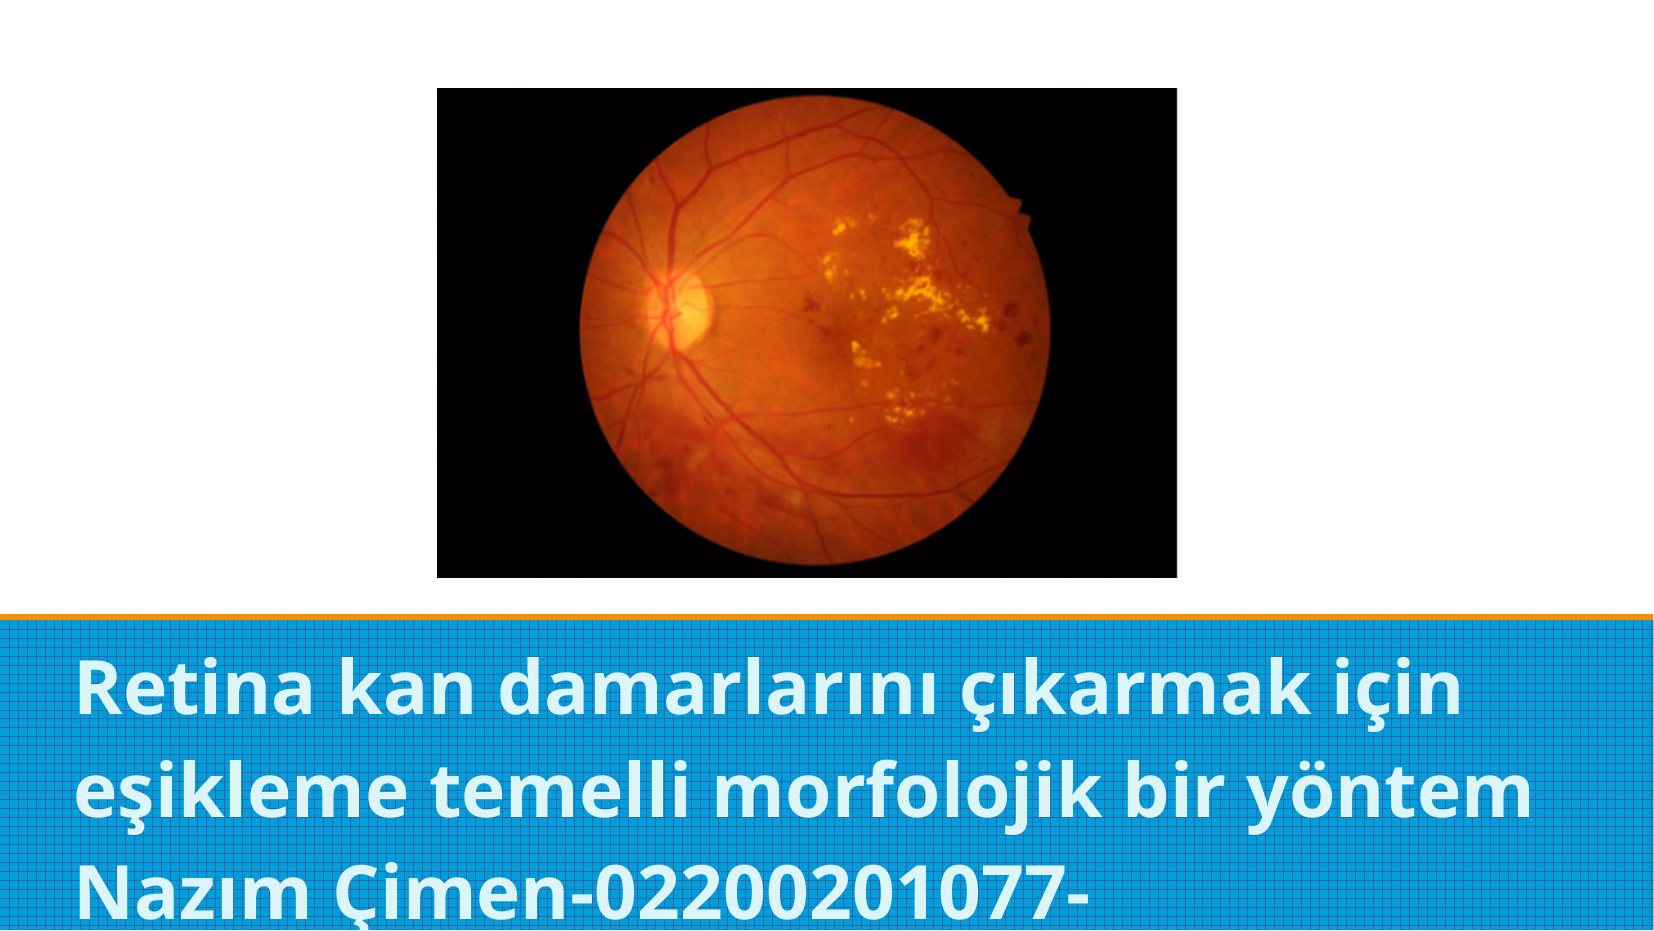

# Retina kan damarlarını çıkarmak için eşikleme temelli morfolojik bir yöntem
Nazım Çimen-02200201077-